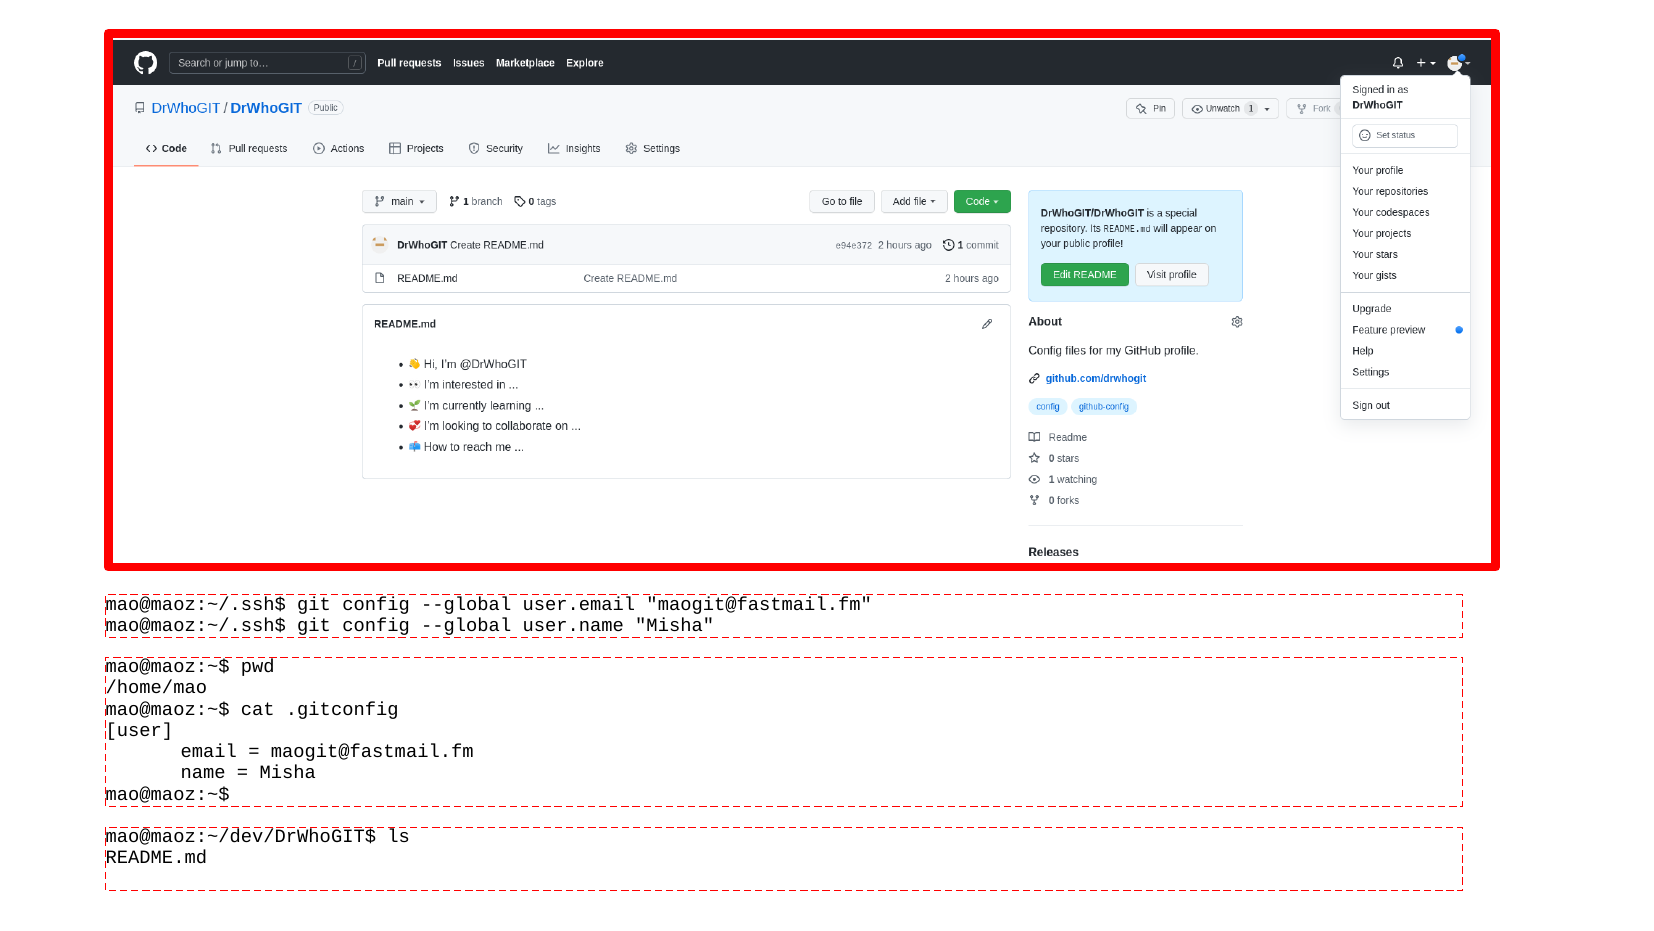

mao@maoz:~/.ssh$ git config --global user.email "maogit@fastmail.fm"
mao@maoz:~/.ssh$ git config --global user.name "Misha"
mao@maoz:~$ pwd
/home/mao
mao@maoz:~$ cat .gitconfig
[user]
	email = maogit@fastmail.fm
	name = Misha
mao@maoz:~$
mao@maoz:~/dev/DrWhoGIT$ ls
README.md